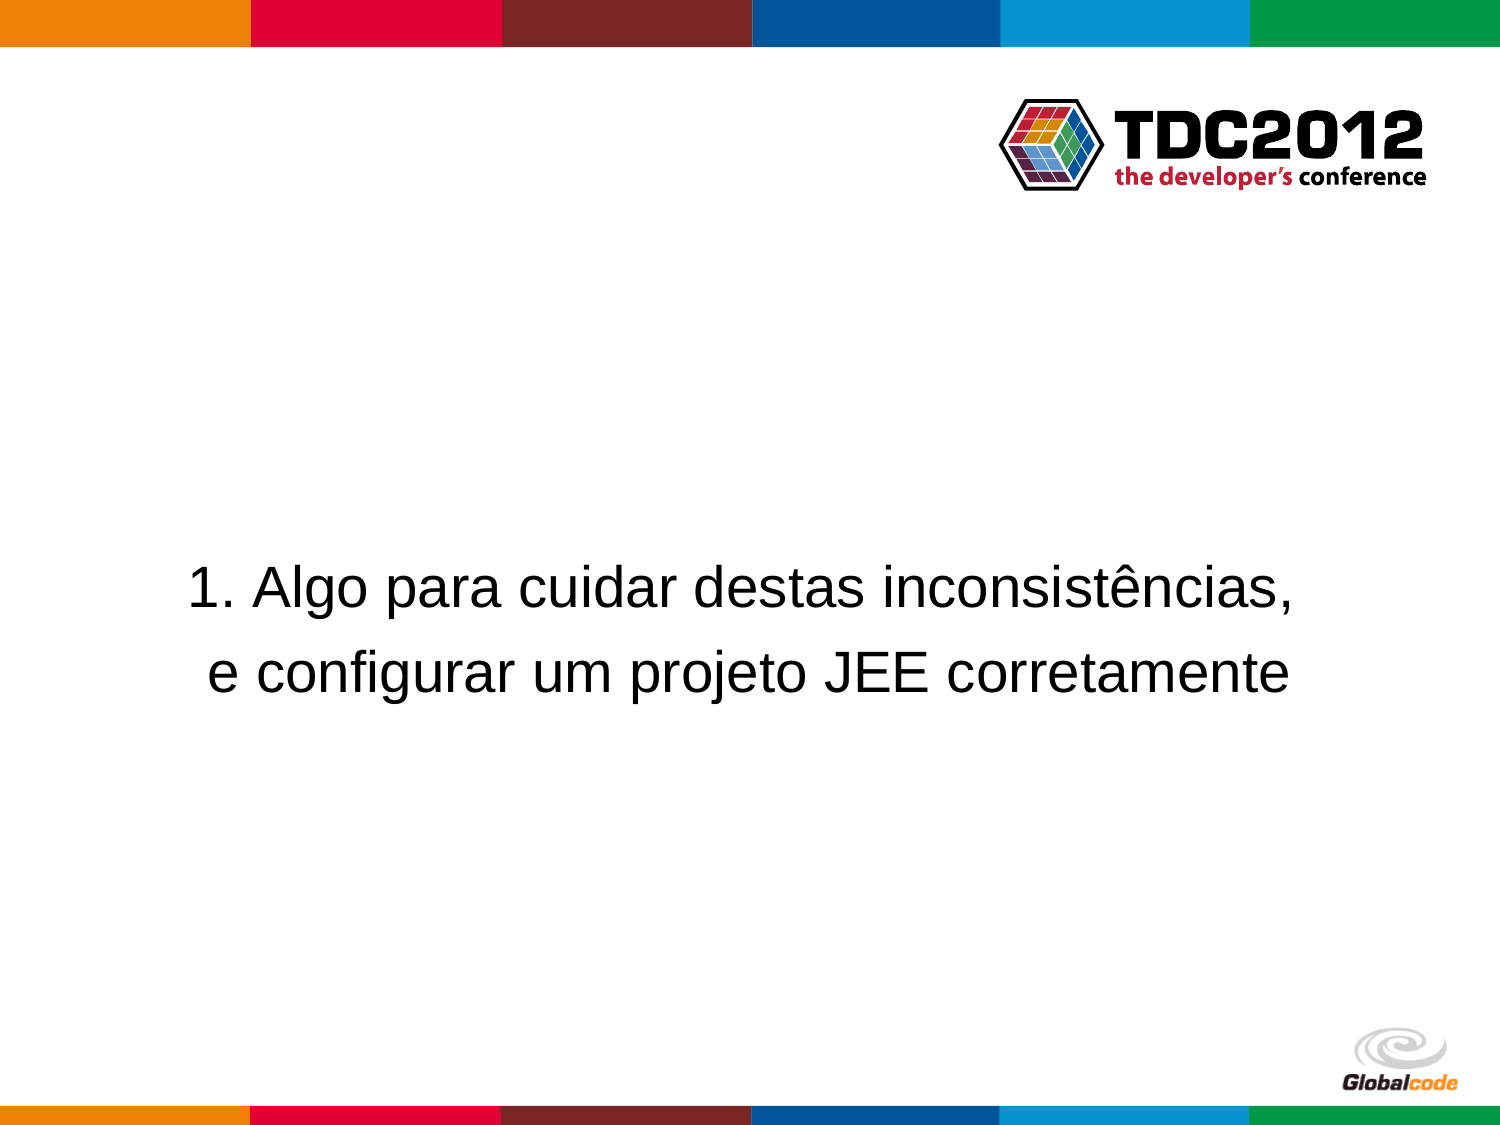

#
1. Algo para cuidar destas inconsistências,
e configurar um projeto JEE corretamente